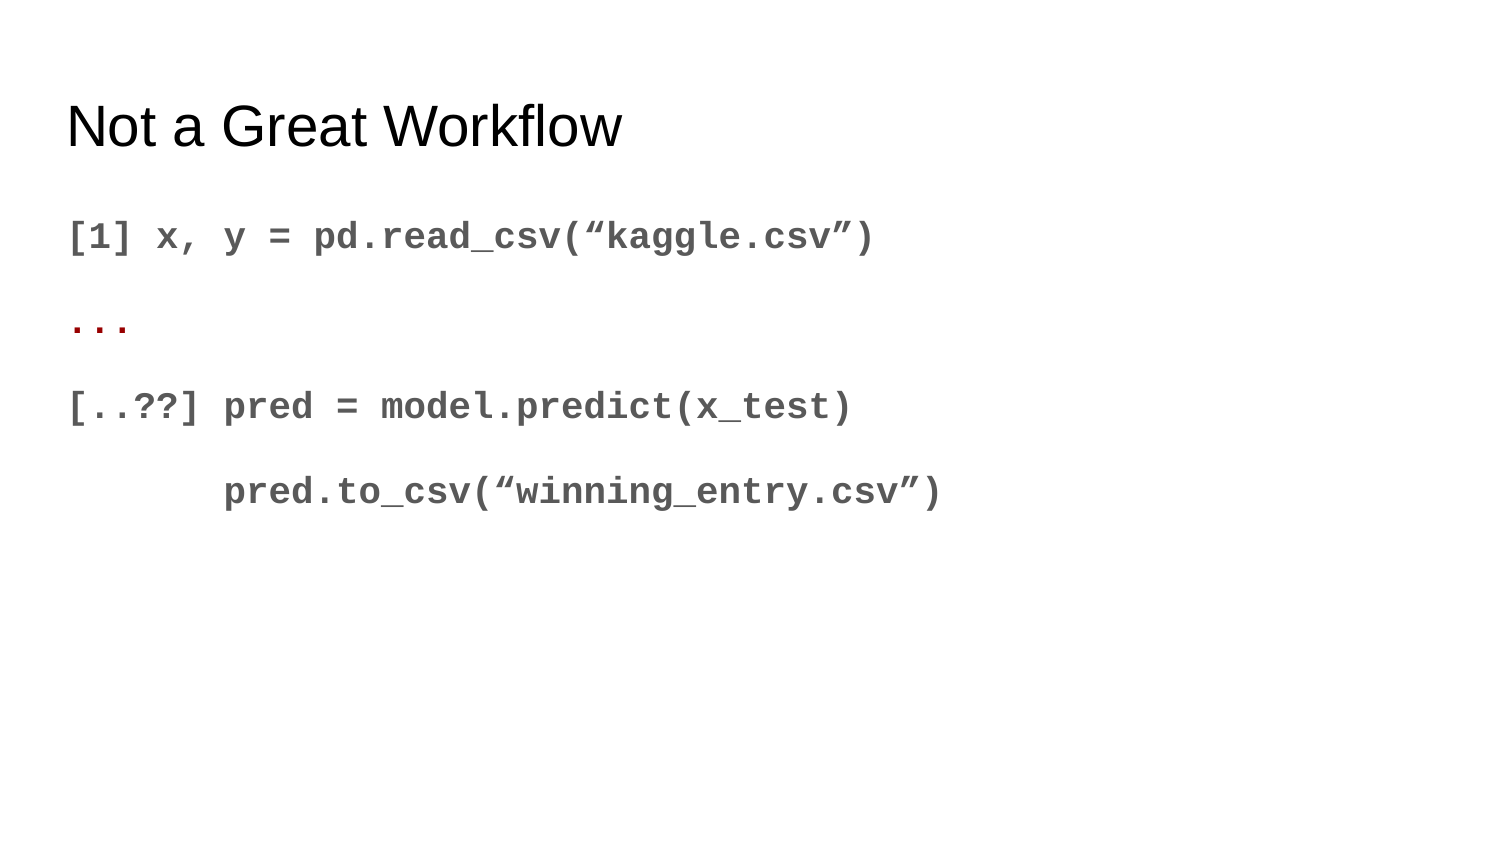

# Not a Great Workflow
[1] x, y = pd.read_csv(“kaggle.csv”)
...
[..??] pred = model.predict(x_test)
 pred.to_csv(“winning_entry.csv”)